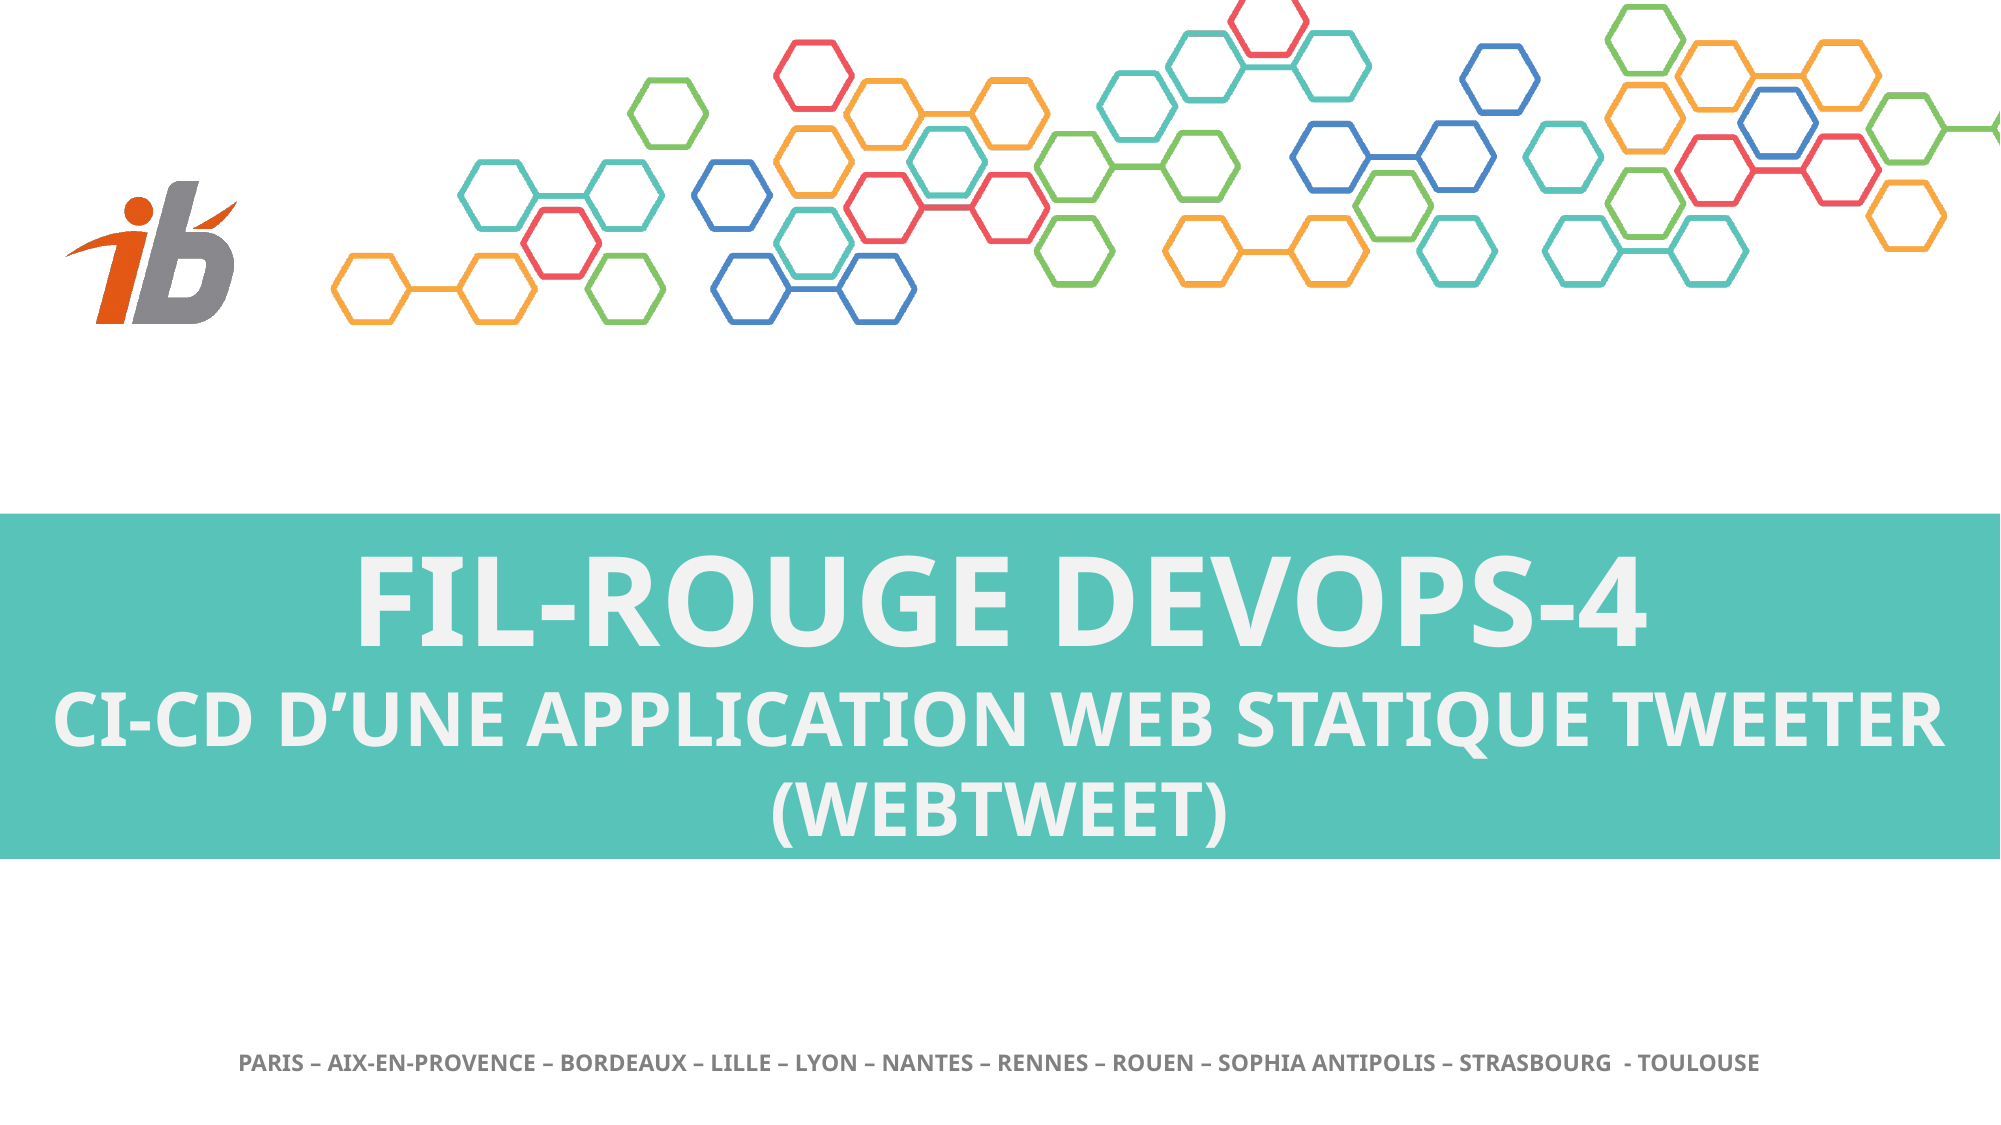

# FIL-ROUGE DEVOPS-4 CI-CD D’UNE APPLICATION WEB STATIQUE TWEETER (WEBTWEET)